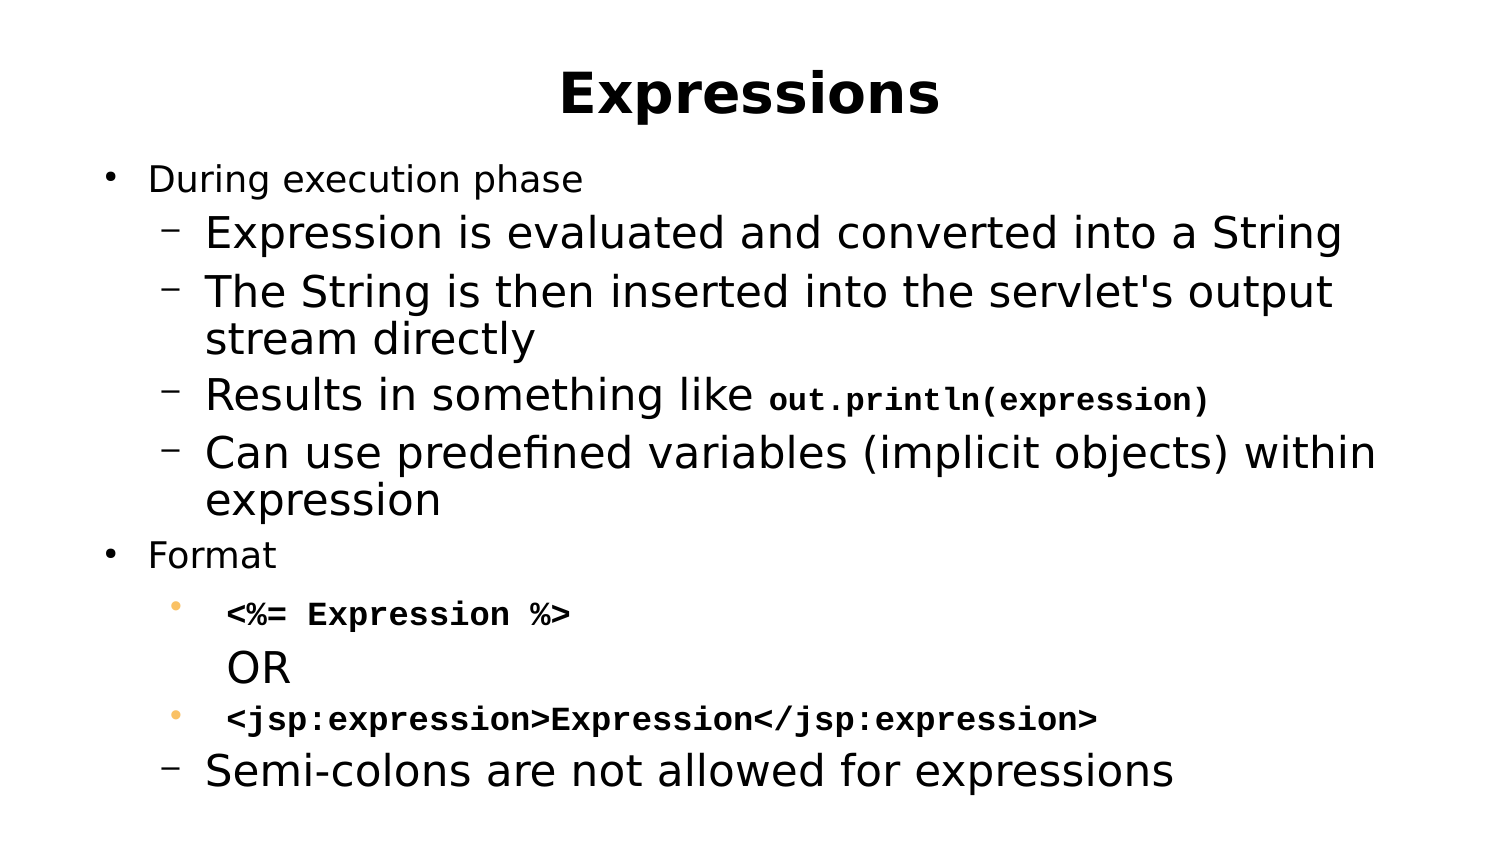

# Expressions
During execution phase
Expression is evaluated and converted into a String
The String is then inserted into the servlet's output stream directly
Results in something like out.println(expression)
Can use predefined variables (implicit objects) within expression
Format
<%= Expression %>
	OR
<jsp:expression>Expression</jsp:expression>
Semi-colons are not allowed for expressions